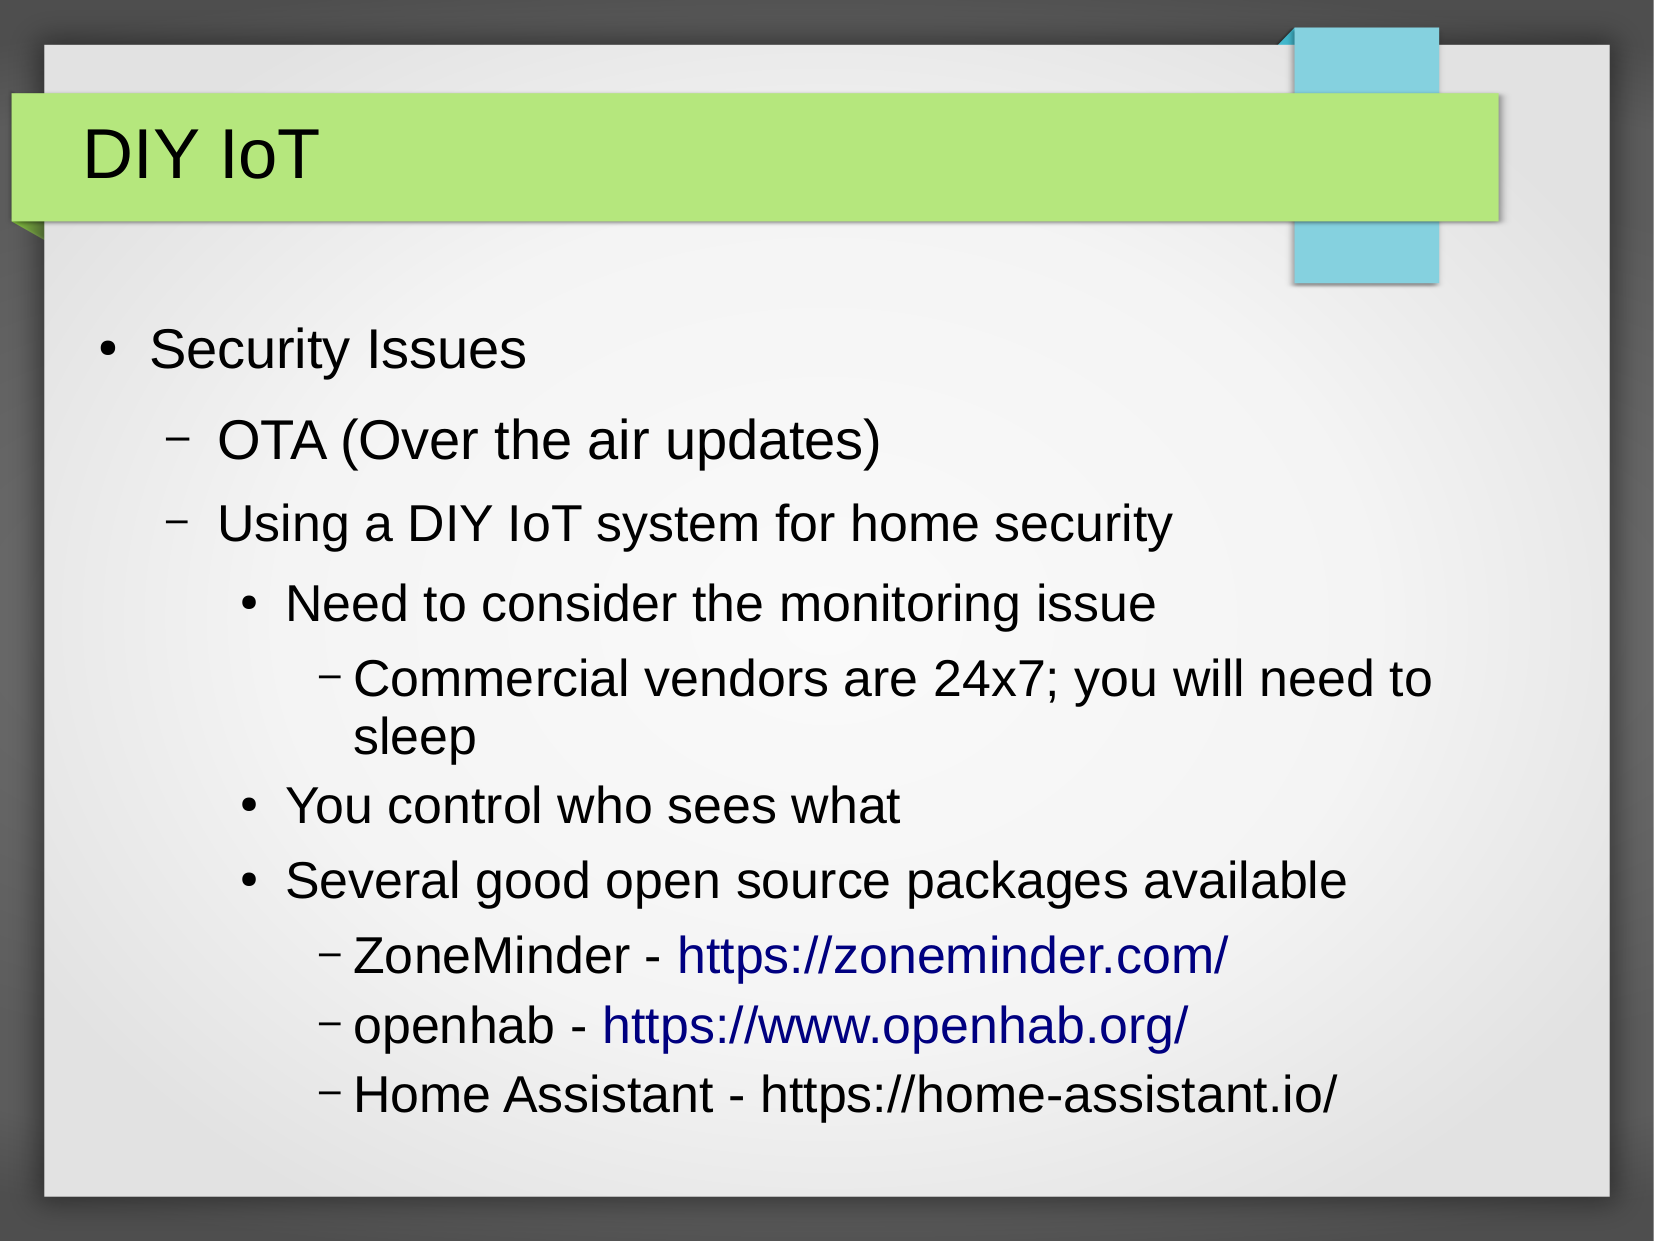

# DIY IoT
Security Issues
OTA (Over the air updates)
Using a DIY IoT system for home security
Need to consider the monitoring issue
Commercial vendors are 24x7; you will need to sleep
You control who sees what
Several good open source packages available
ZoneMinder - https://zoneminder.com/
openhab - https://www.openhab.org/
Home Assistant - https://home-assistant.io/